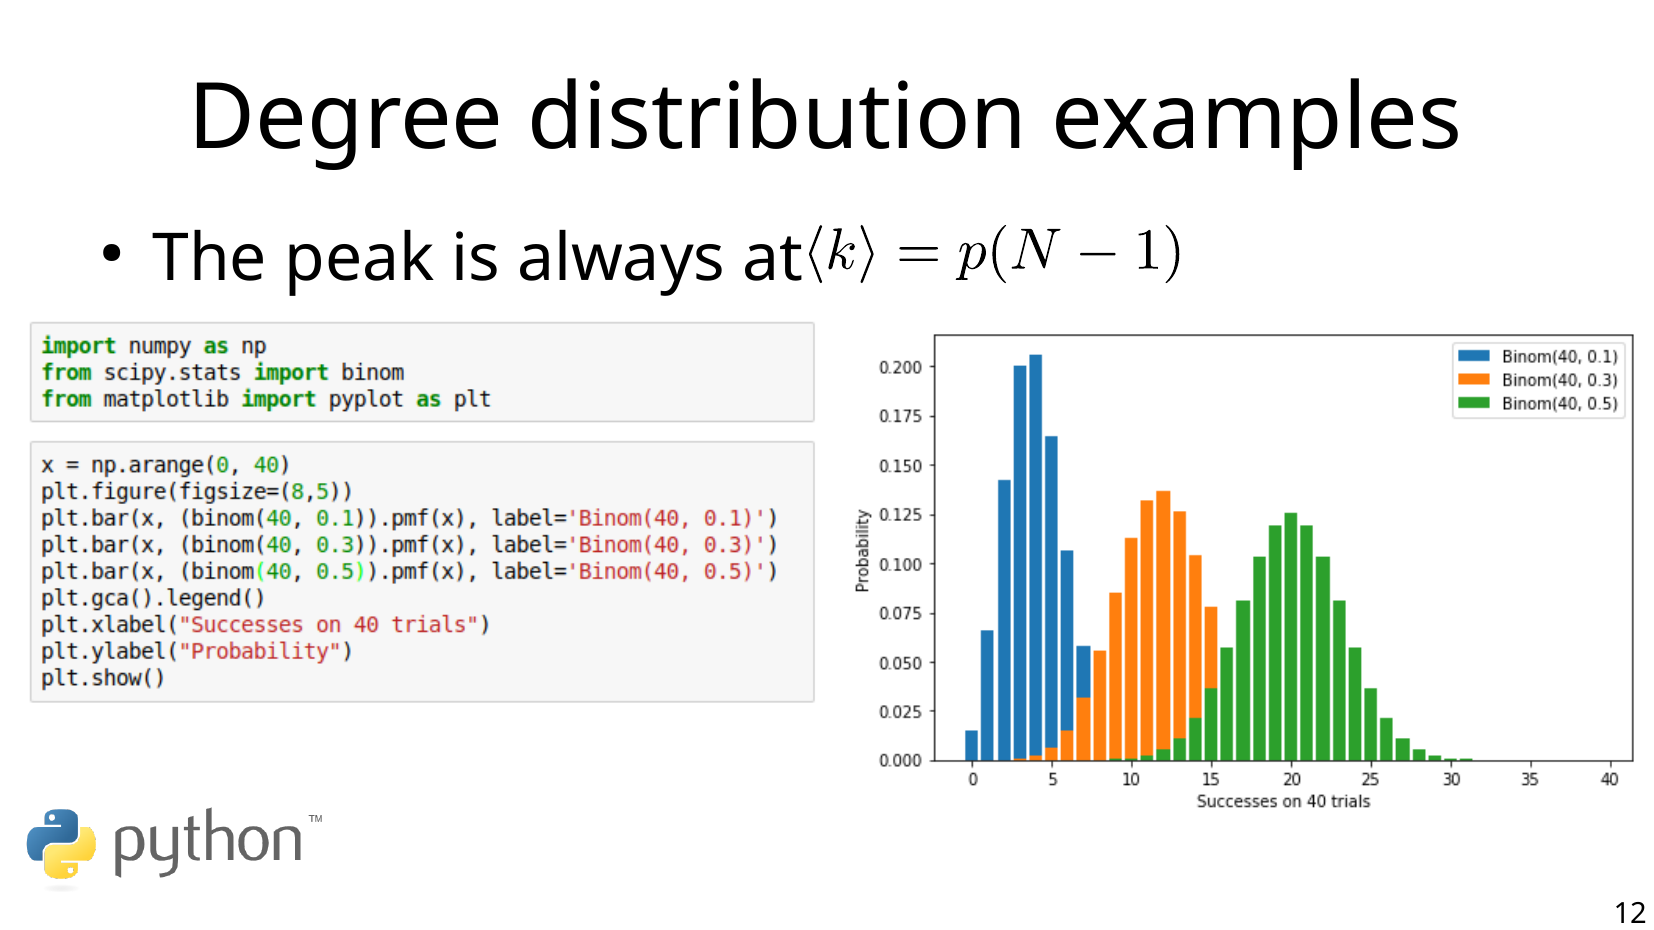

# Degree distribution examples
The peak is always at
12